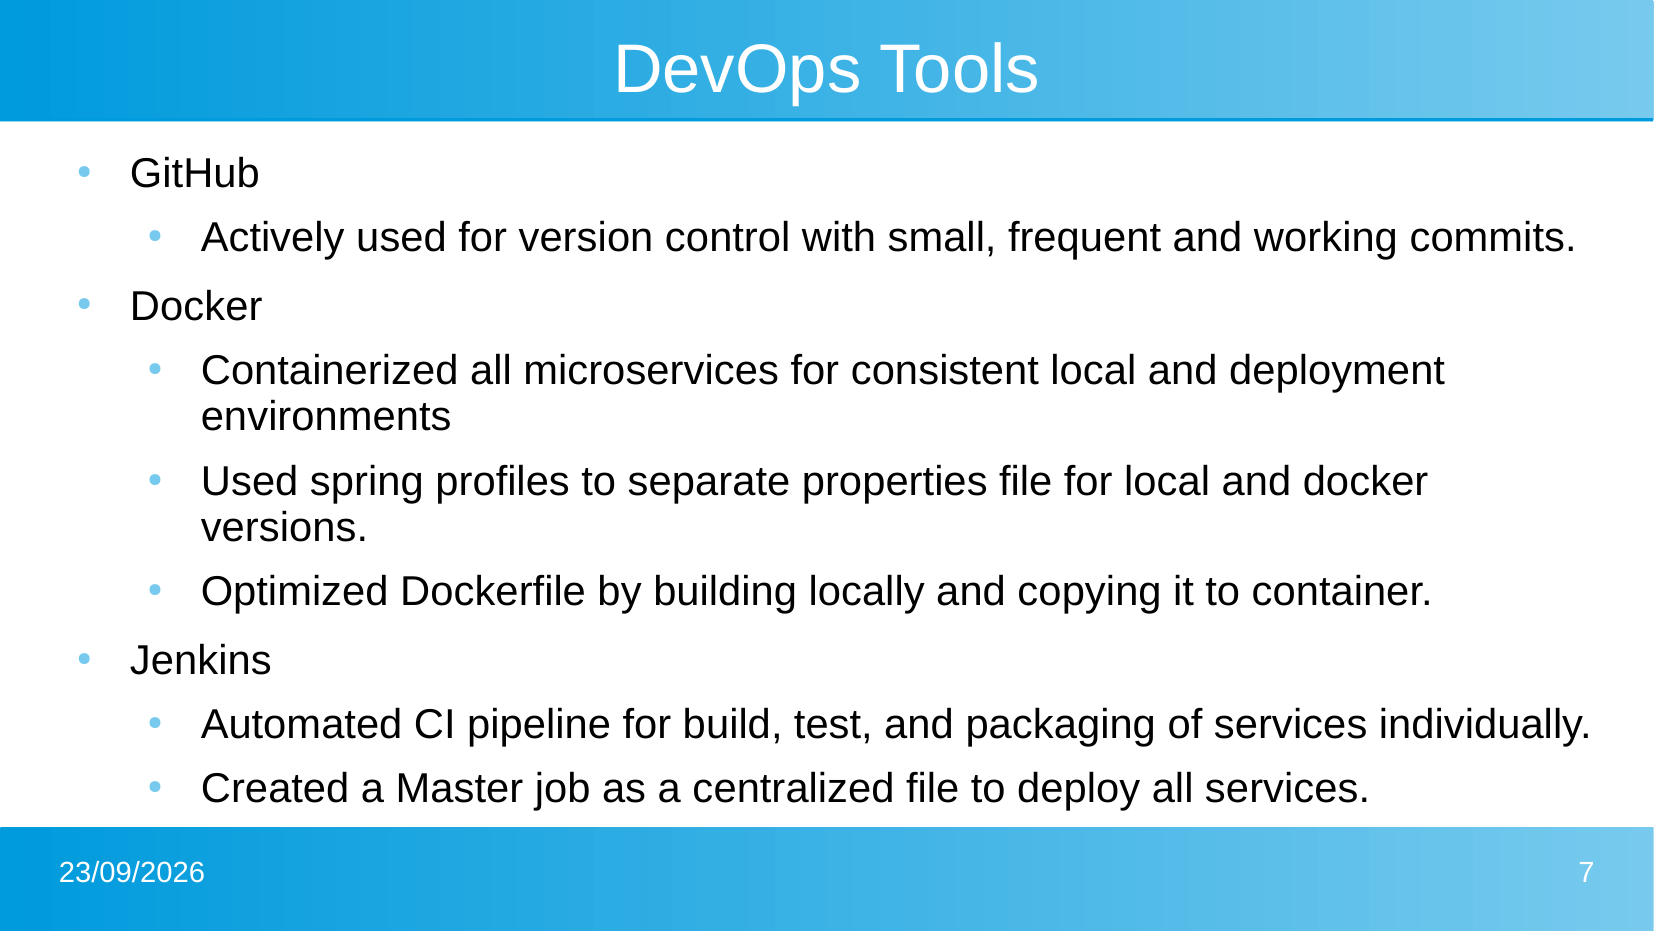

# DevOps Tools
GitHub
Actively used for version control with small, frequent and working commits.
Docker
Containerized all microservices for consistent local and deployment environments
Used spring profiles to separate properties file for local and docker versions.
Optimized Dockerfile by building locally and copying it to container.
Jenkins
Automated CI pipeline for build, test, and packaging of services individually.
Created a Master job as a centralized file to deploy all services.
7